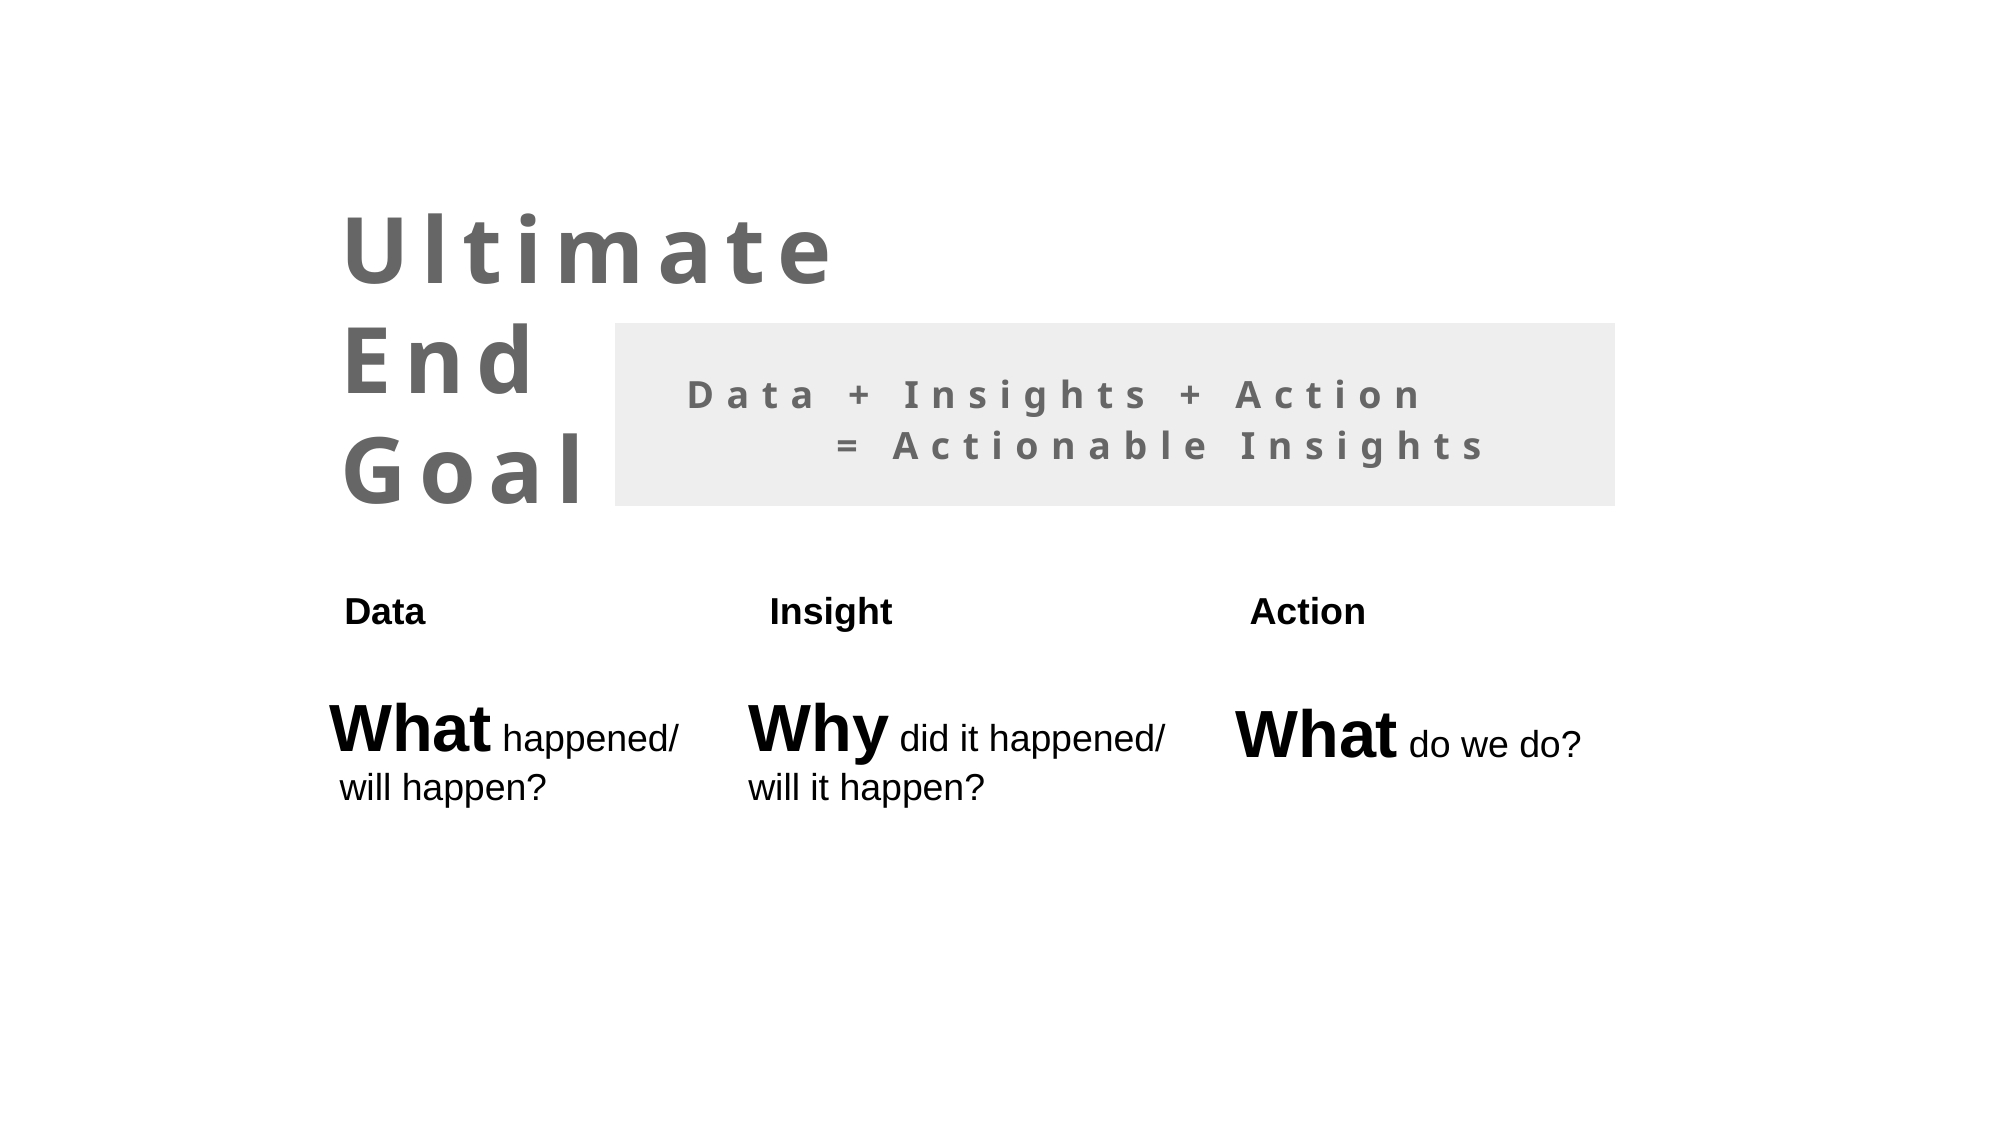

Ultimate
End
Goal
Data + Insights + Action
	= Actionable Insights
Data
Insight
Action
What happened/
 will happen?
Why did it happened/
will it happen?
What do we do?
“Data is like garbage. You’d better know what
you are going to do with it before you collect it.”
~ Mark Twain